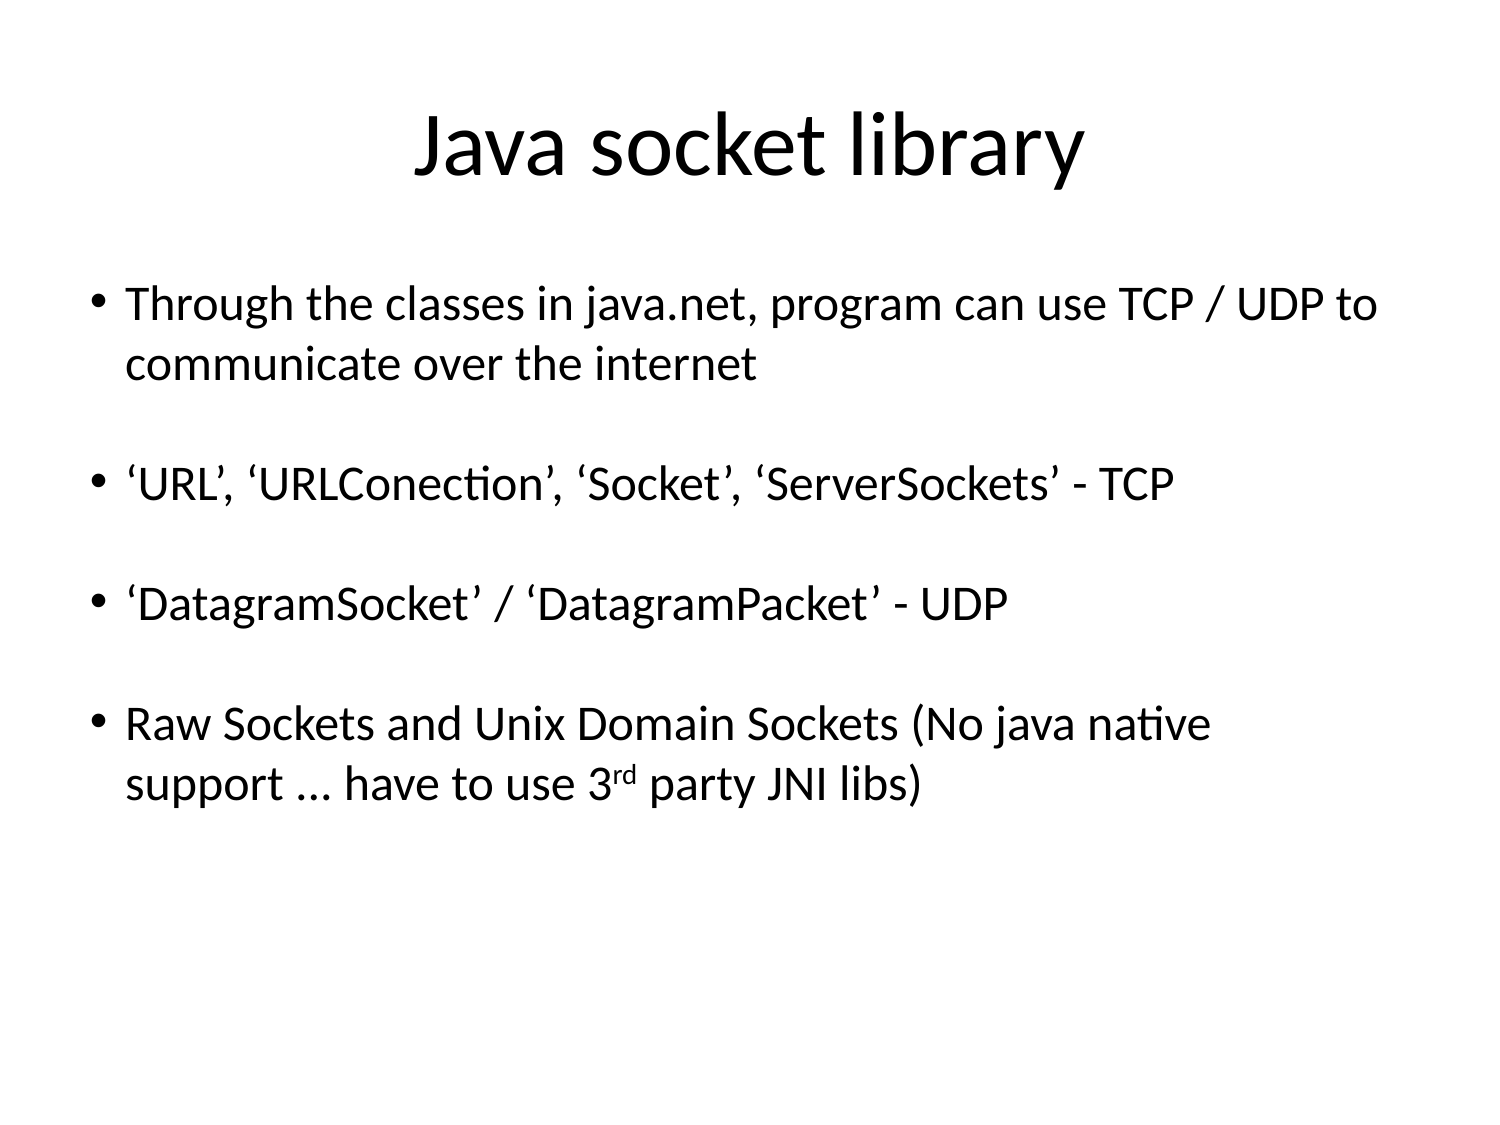

Java socket library
Through the classes in java.net, program can use TCP / UDP to communicate over the internet
‘URL’, ‘URLConection’, ‘Socket’, ‘ServerSockets’ - TCP
‘DatagramSocket’ / ‘DatagramPacket’ - UDP
Raw Sockets and Unix Domain Sockets (No java native support ... have to use 3rd party JNI libs)